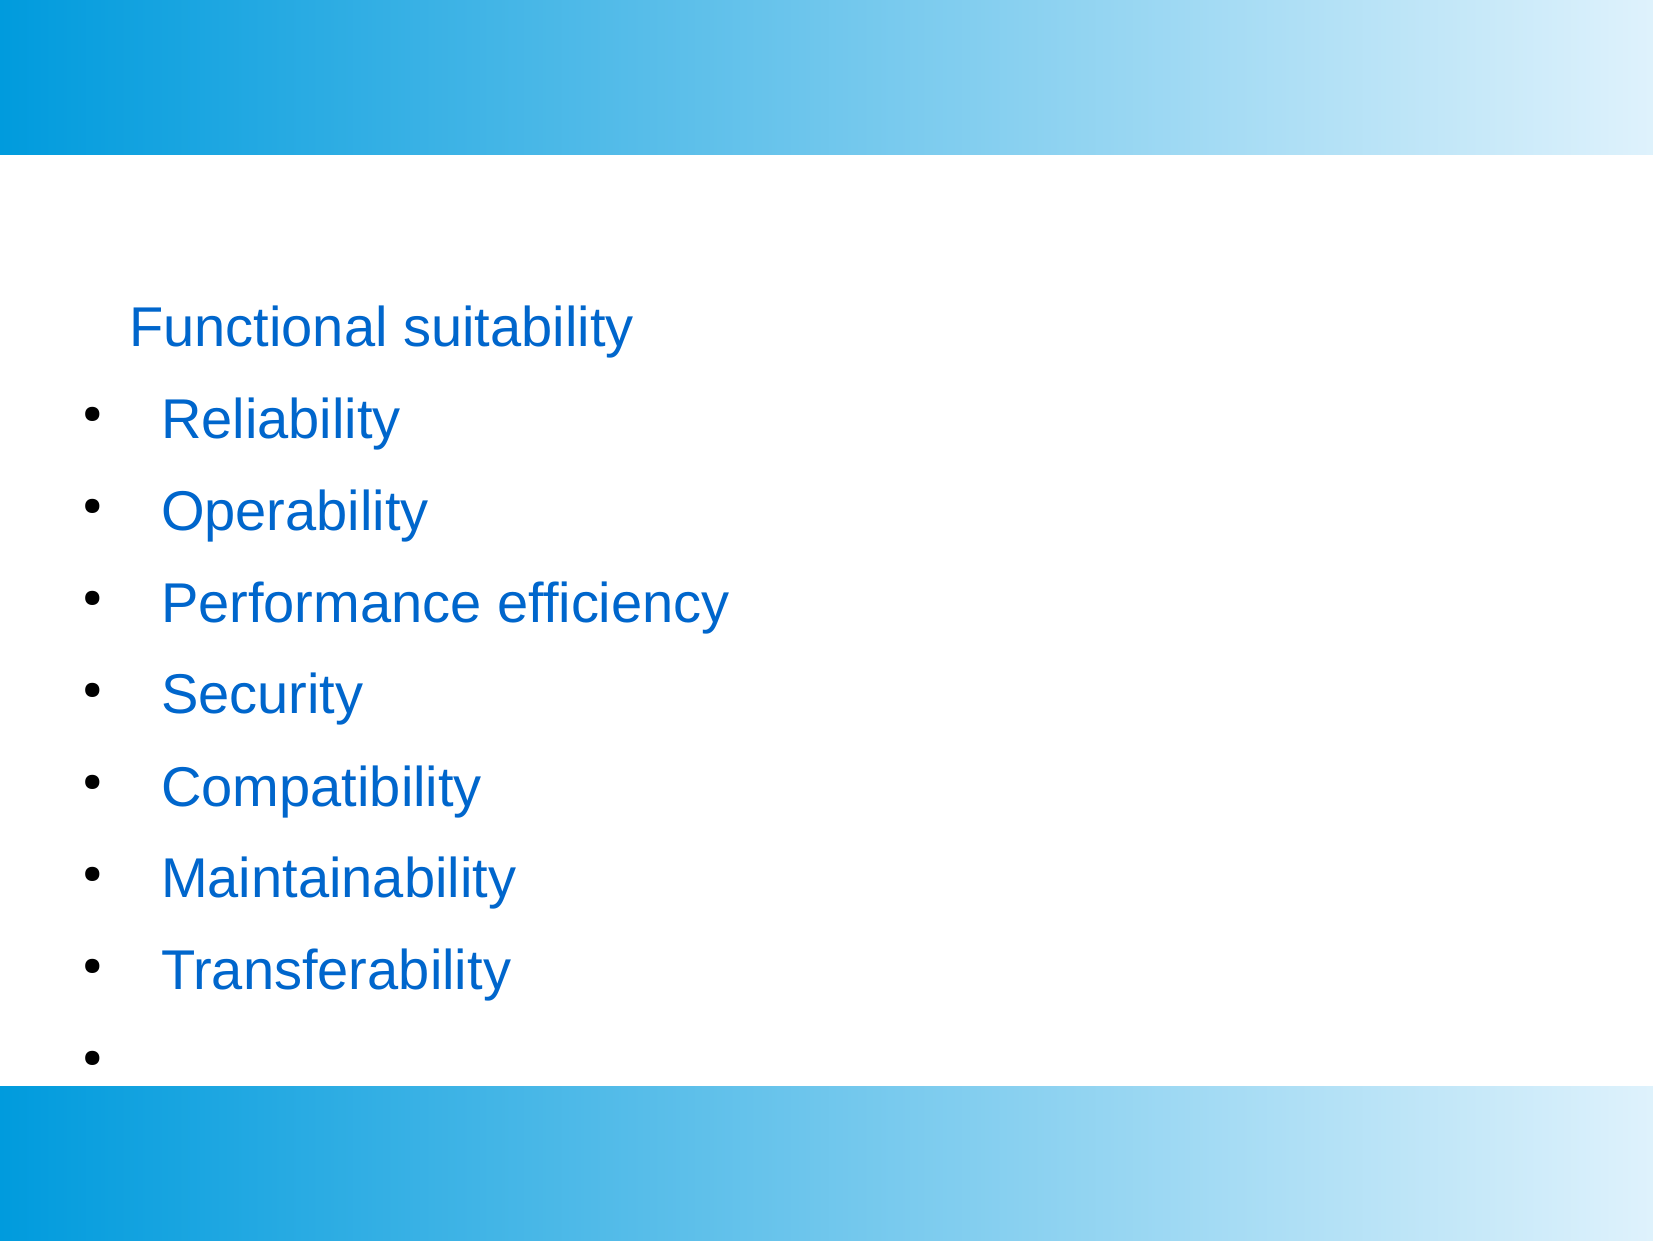

#
 Functional suitability
 Reliability
 Operability
 Performance efficiency
 Security
 Compatibility
 Maintainability
 Transferability